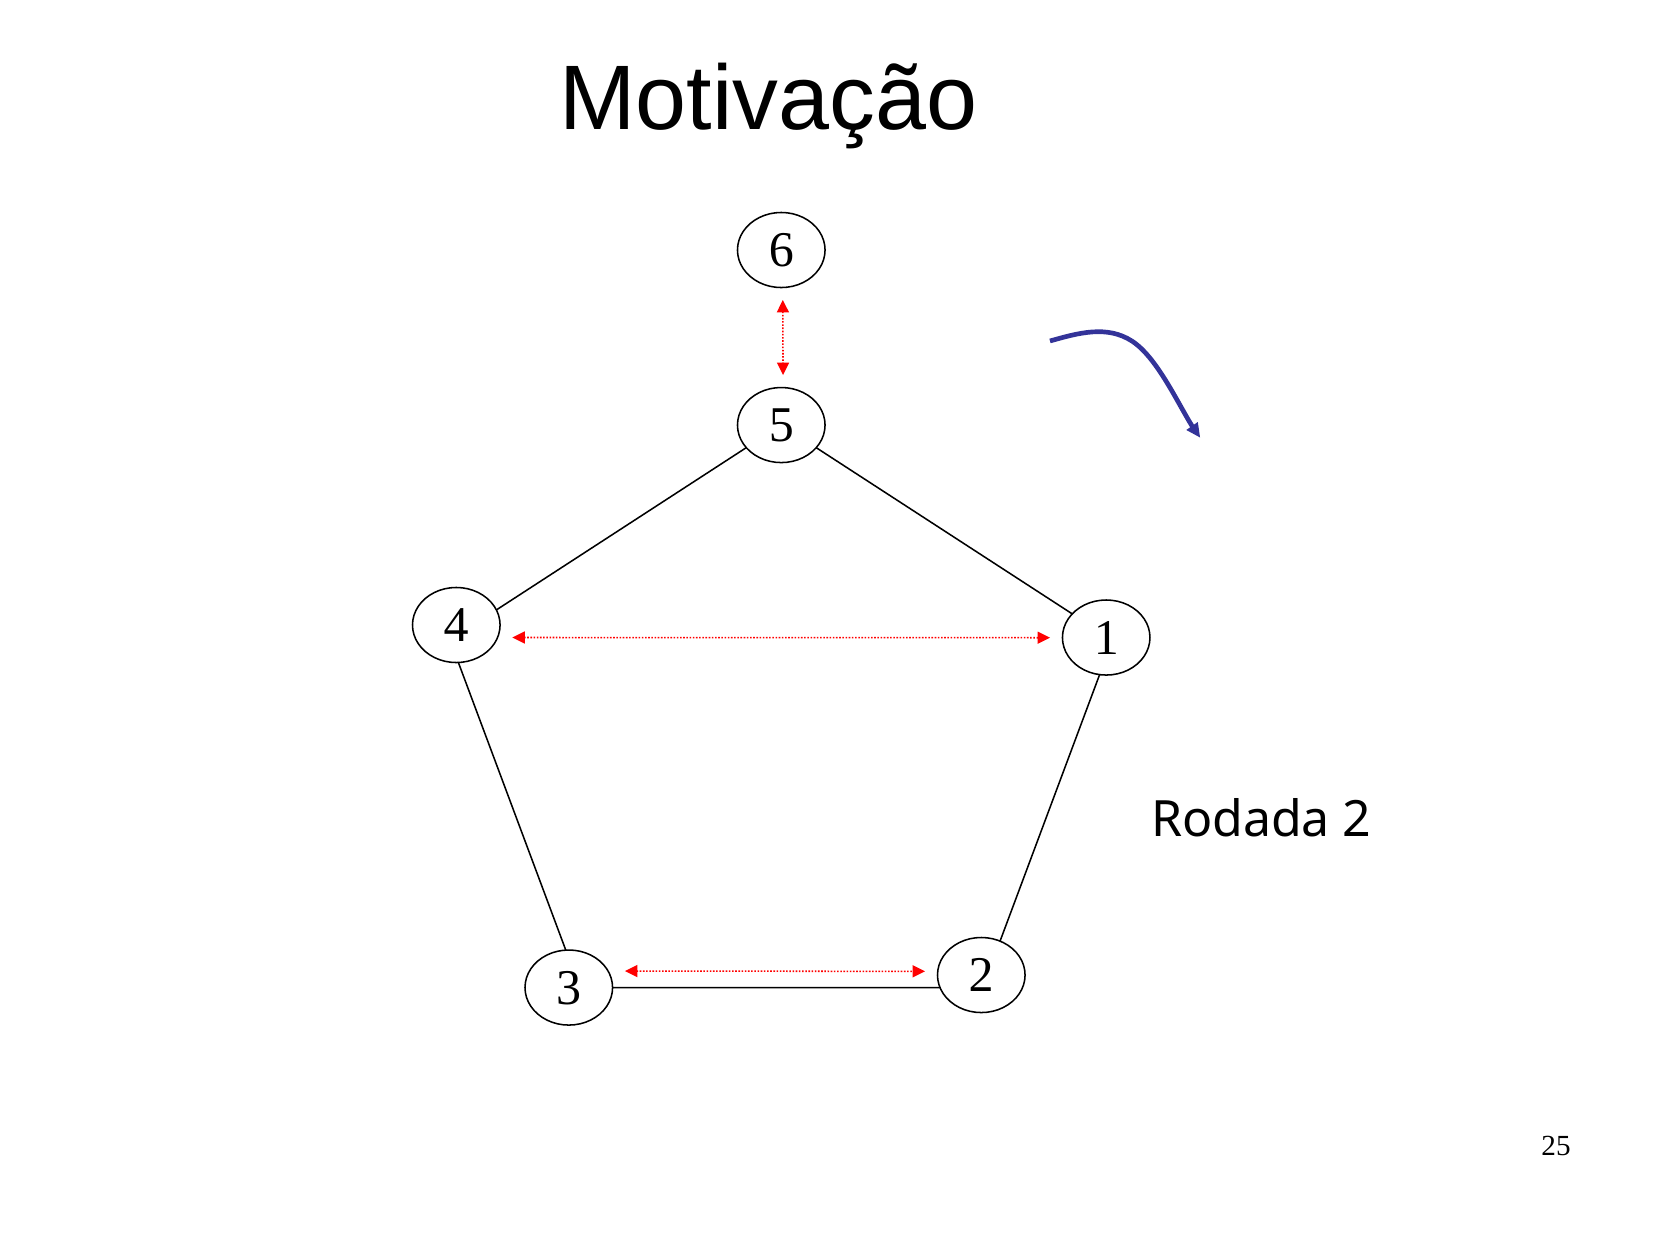

# Motivação
6
5
4
1
Rodada 2
2
3
25